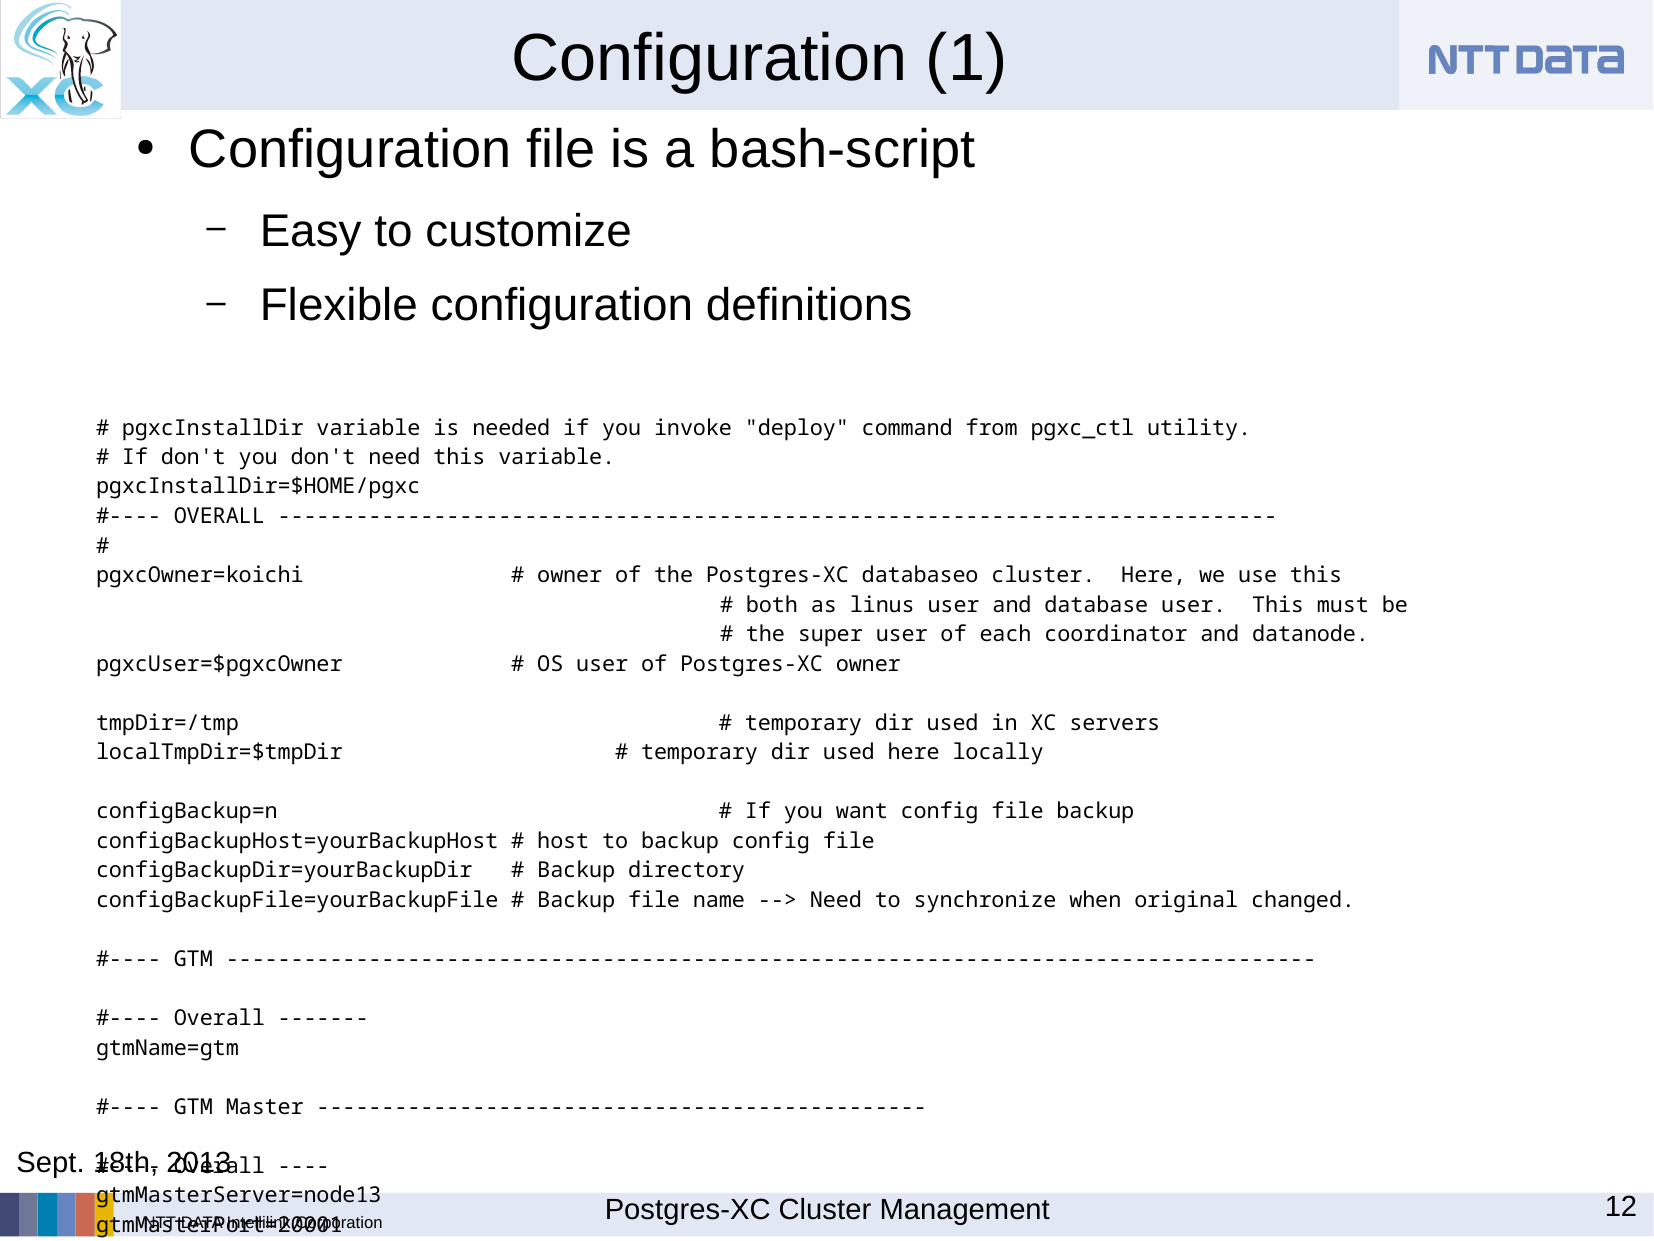

# Configuration (1)
Configuration file is a bash-script
Easy to customize
Flexible configuration definitions
# pgxcInstallDir variable is needed if you invoke "deploy" command from pgxc_ctl utility.
# If don't you don't need this variable.
pgxcInstallDir=$HOME/pgxc
#---- OVERALL -----------------------------------------------------------------------------
#
pgxcOwner=koichi # owner of the Postgres-XC databaseo cluster. Here, we use this
 # both as linus user and database user. This must be
 # the super user of each coordinator and datanode.
pgxcUser=$pgxcOwner # OS user of Postgres-XC owner
tmpDir=/tmp # temporary dir used in XC servers
localTmpDir=$tmpDir # temporary dir used here locally
configBackup=n # If you want config file backup
configBackupHost=yourBackupHost # host to backup config file
configBackupDir=yourBackupDir # Backup directory
configBackupFile=yourBackupFile # Backup file name --> Need to synchronize when original changed.
#---- GTM ------------------------------------------------------------------------------------
#---- Overall -------
gtmName=gtm
#---- GTM Master -----------------------------------------------
#---- Overall ----
gtmMasterServer=node13
gtmMasterPort=20001
gtmMasterDir=$HOME/pgxc/nodes/gtm
Sept. 18th, 2013
12
Postgres-XC Cluster Management